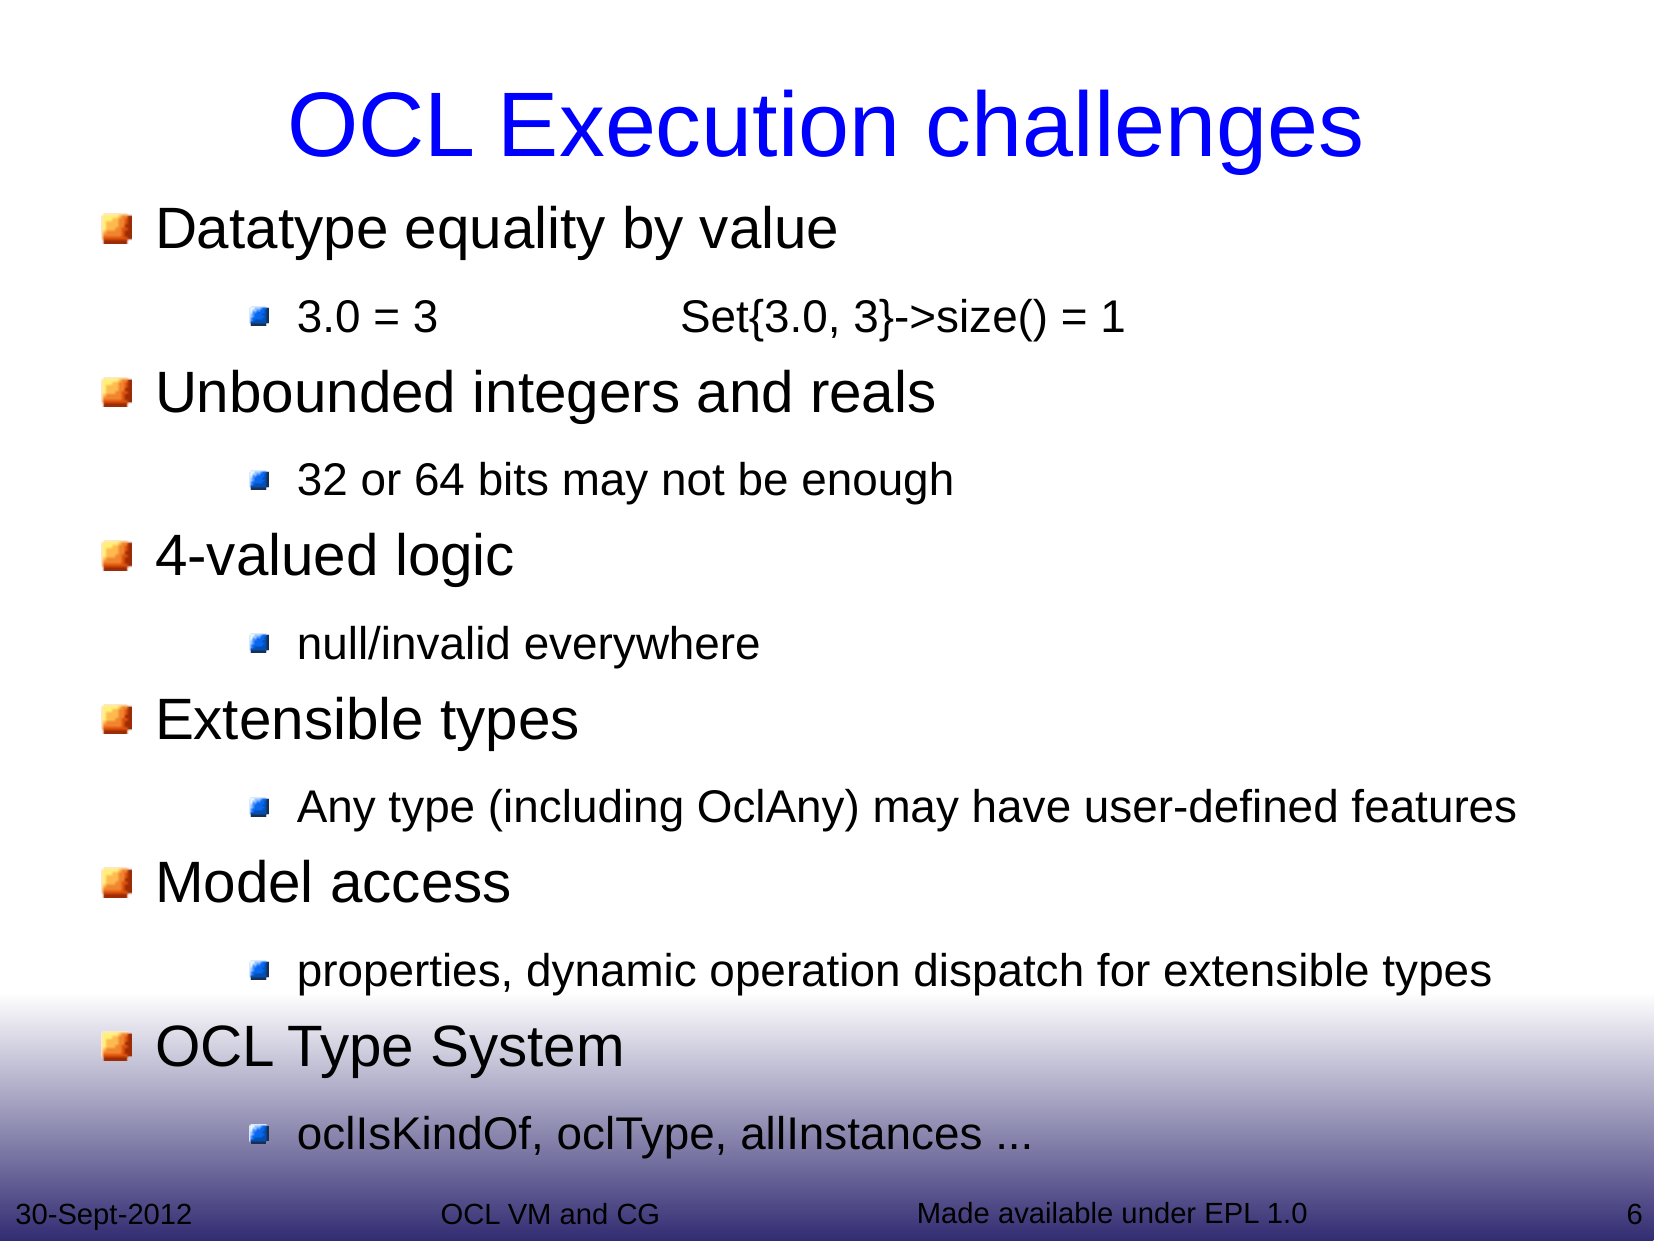

# OCL Execution challenges
Datatype equality by value
3.0 = 3 Set{3.0, 3}->size() = 1
Unbounded integers and reals
32 or 64 bits may not be enough
4-valued logic
null/invalid everywhere
Extensible types
Any type (including OclAny) may have user-defined features
Model access
properties, dynamic operation dispatch for extensible types
OCL Type System
oclIsKindOf, oclType, allInstances ...
30-Sept-2012
OCL VM and CG
6